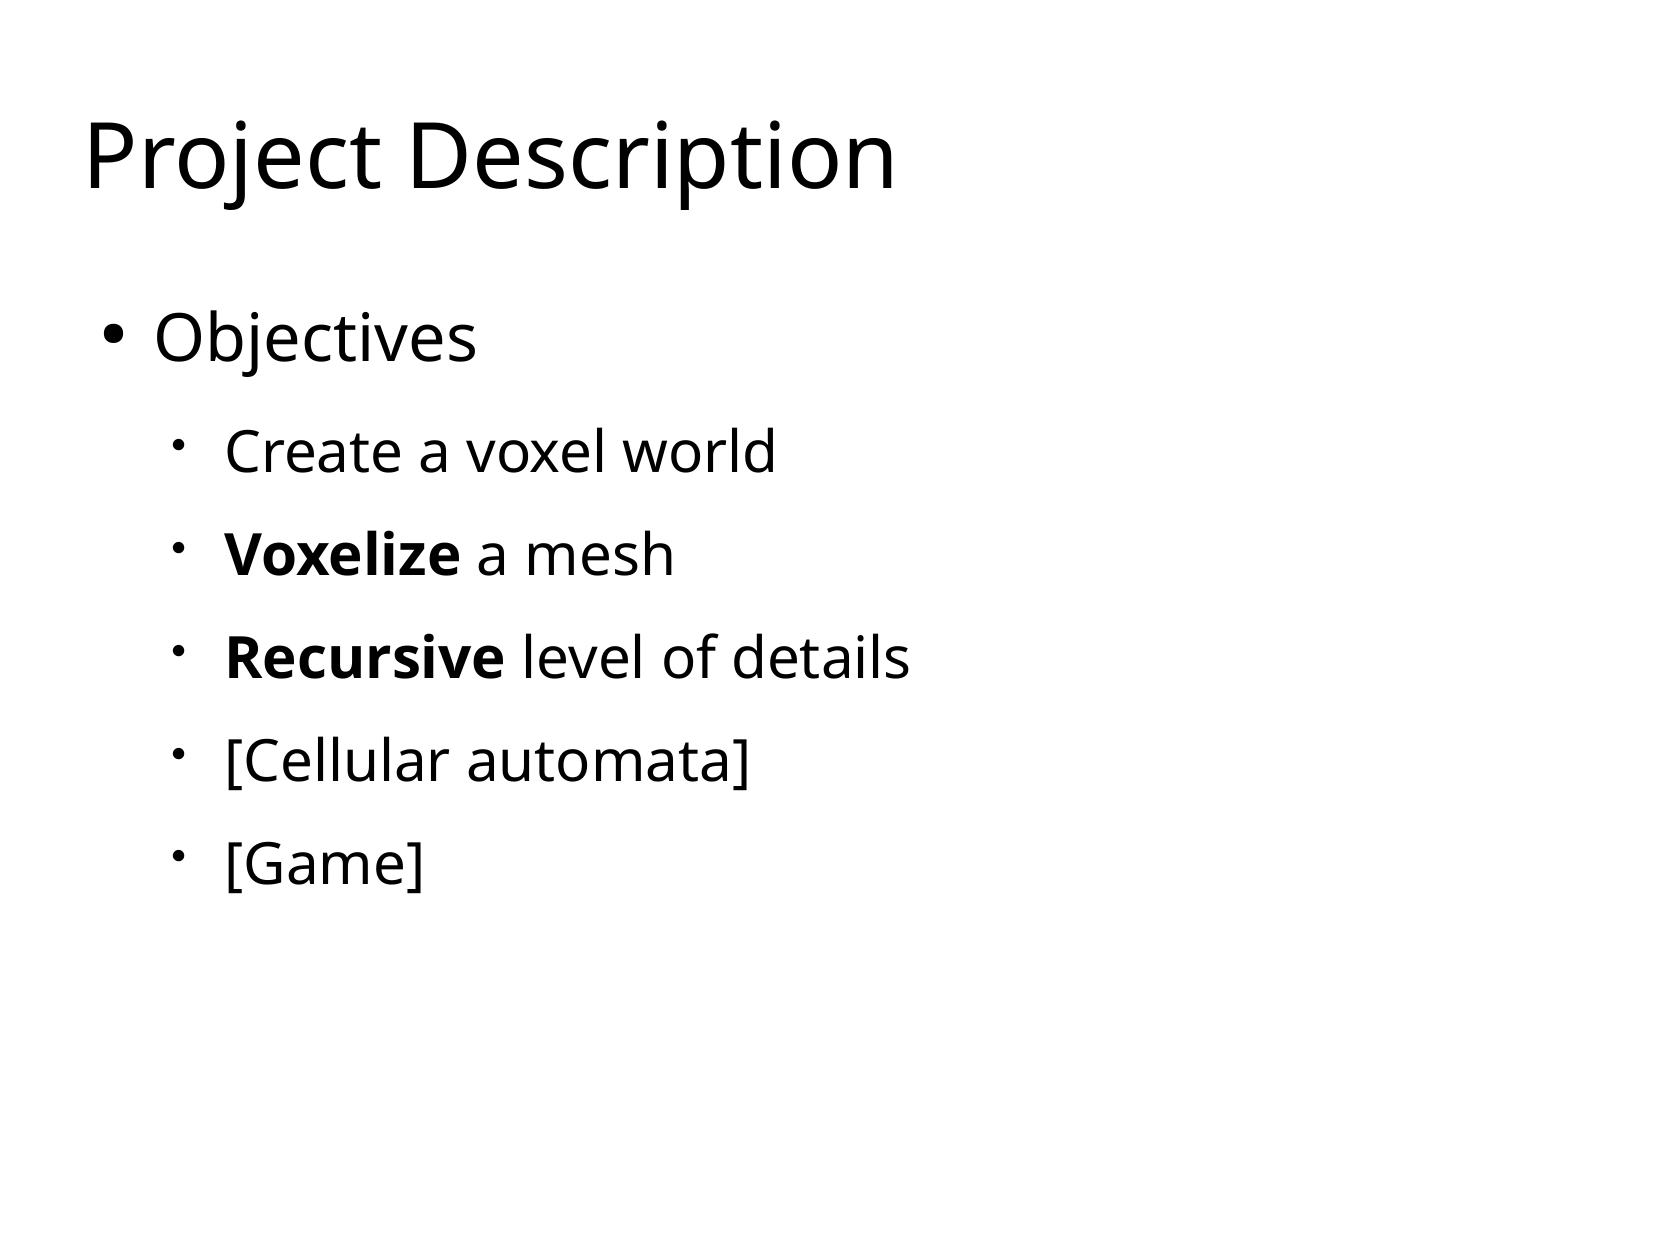

# Project Description
Objectives
Create a voxel world
Voxelize a mesh
Recursive level of details
[Cellular automata]
[Game]